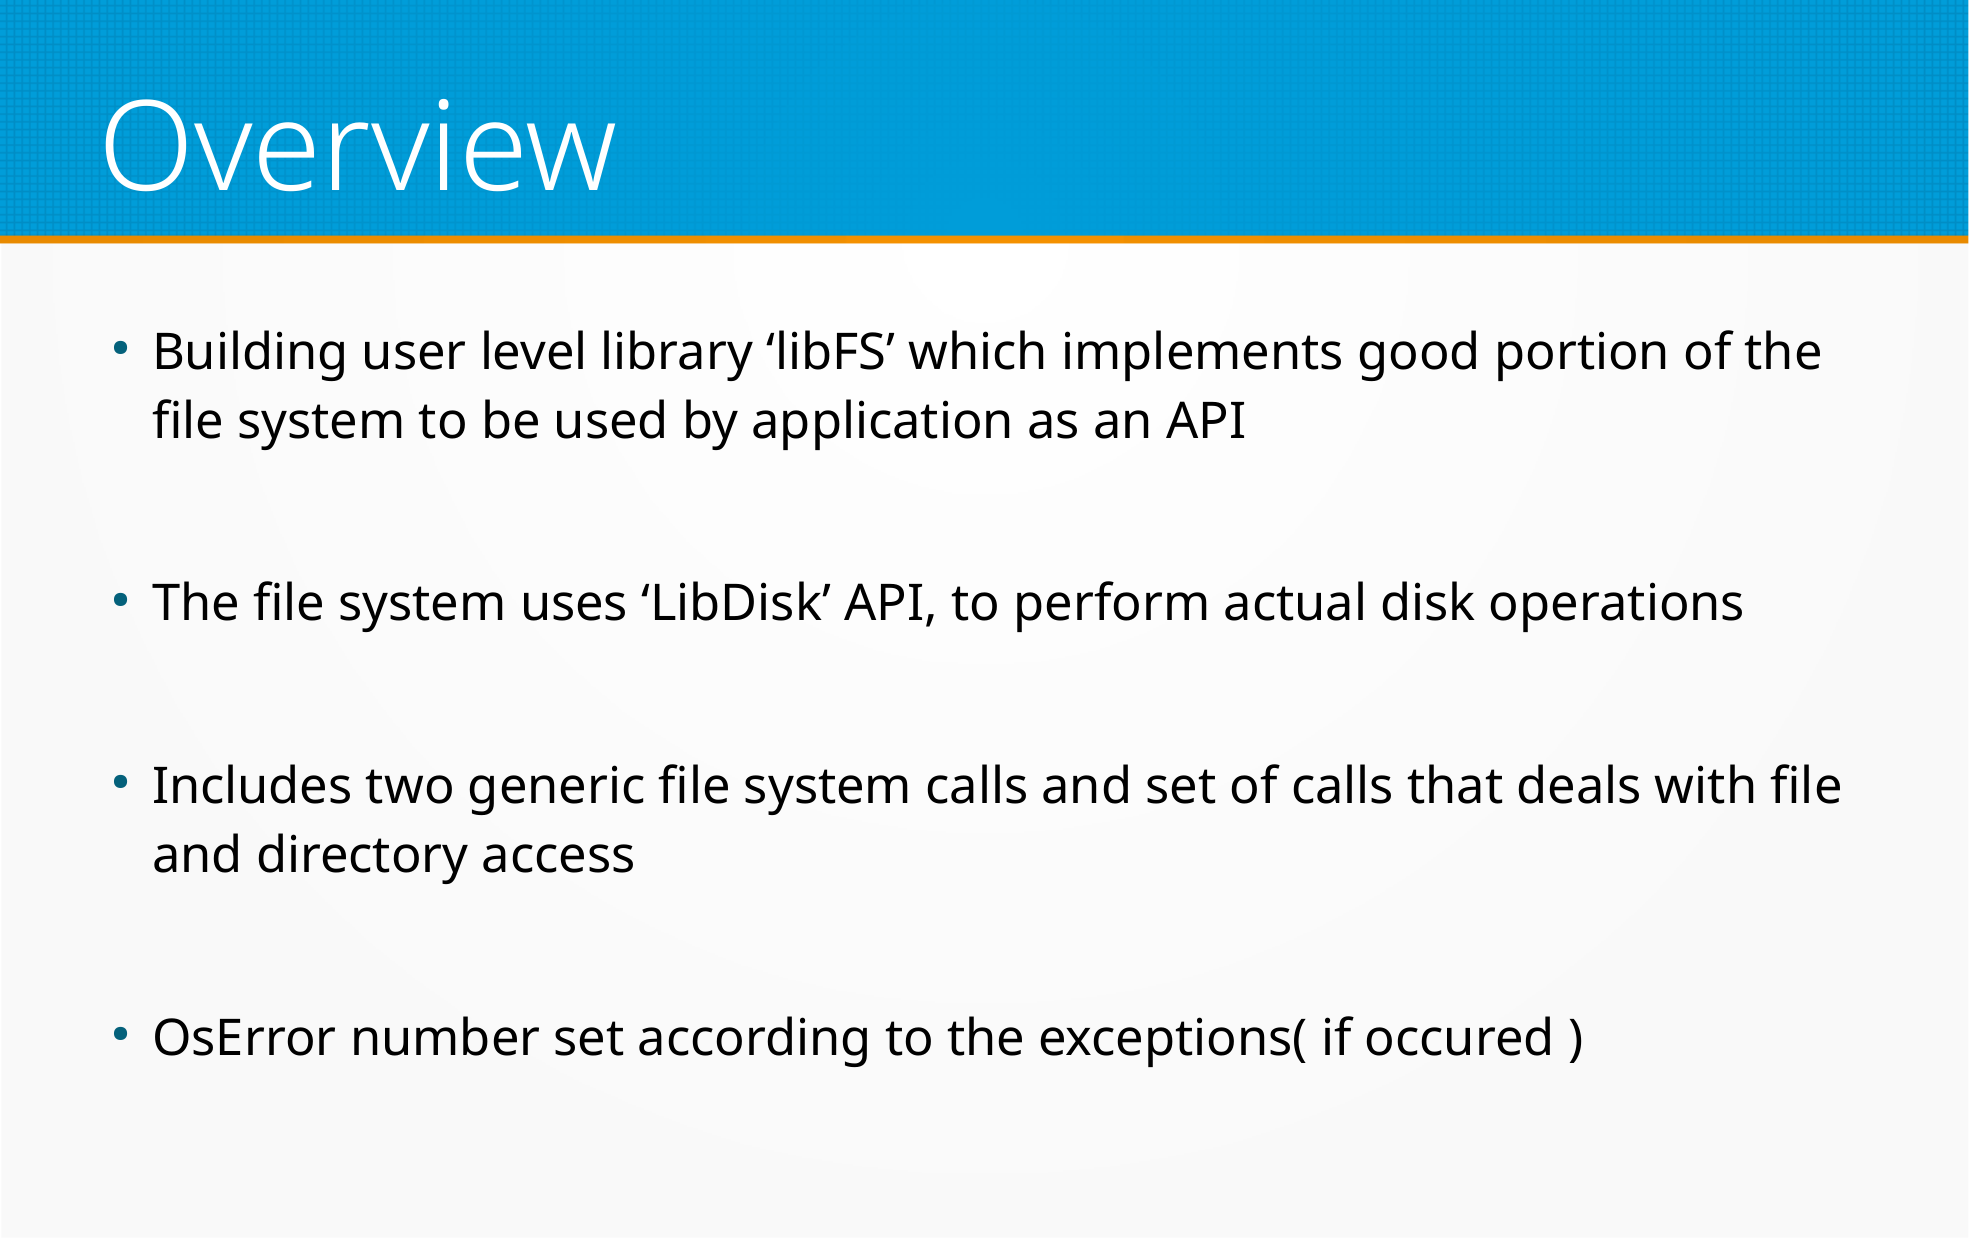

# Overview
Building user level library ‘libFS’ which implements good portion of the file system to be used by application as an API
The file system uses ‘LibDisk’ API, to perform actual disk operations
Includes two generic file system calls and set of calls that deals with file and directory access
OsError number set according to the exceptions( if occured )